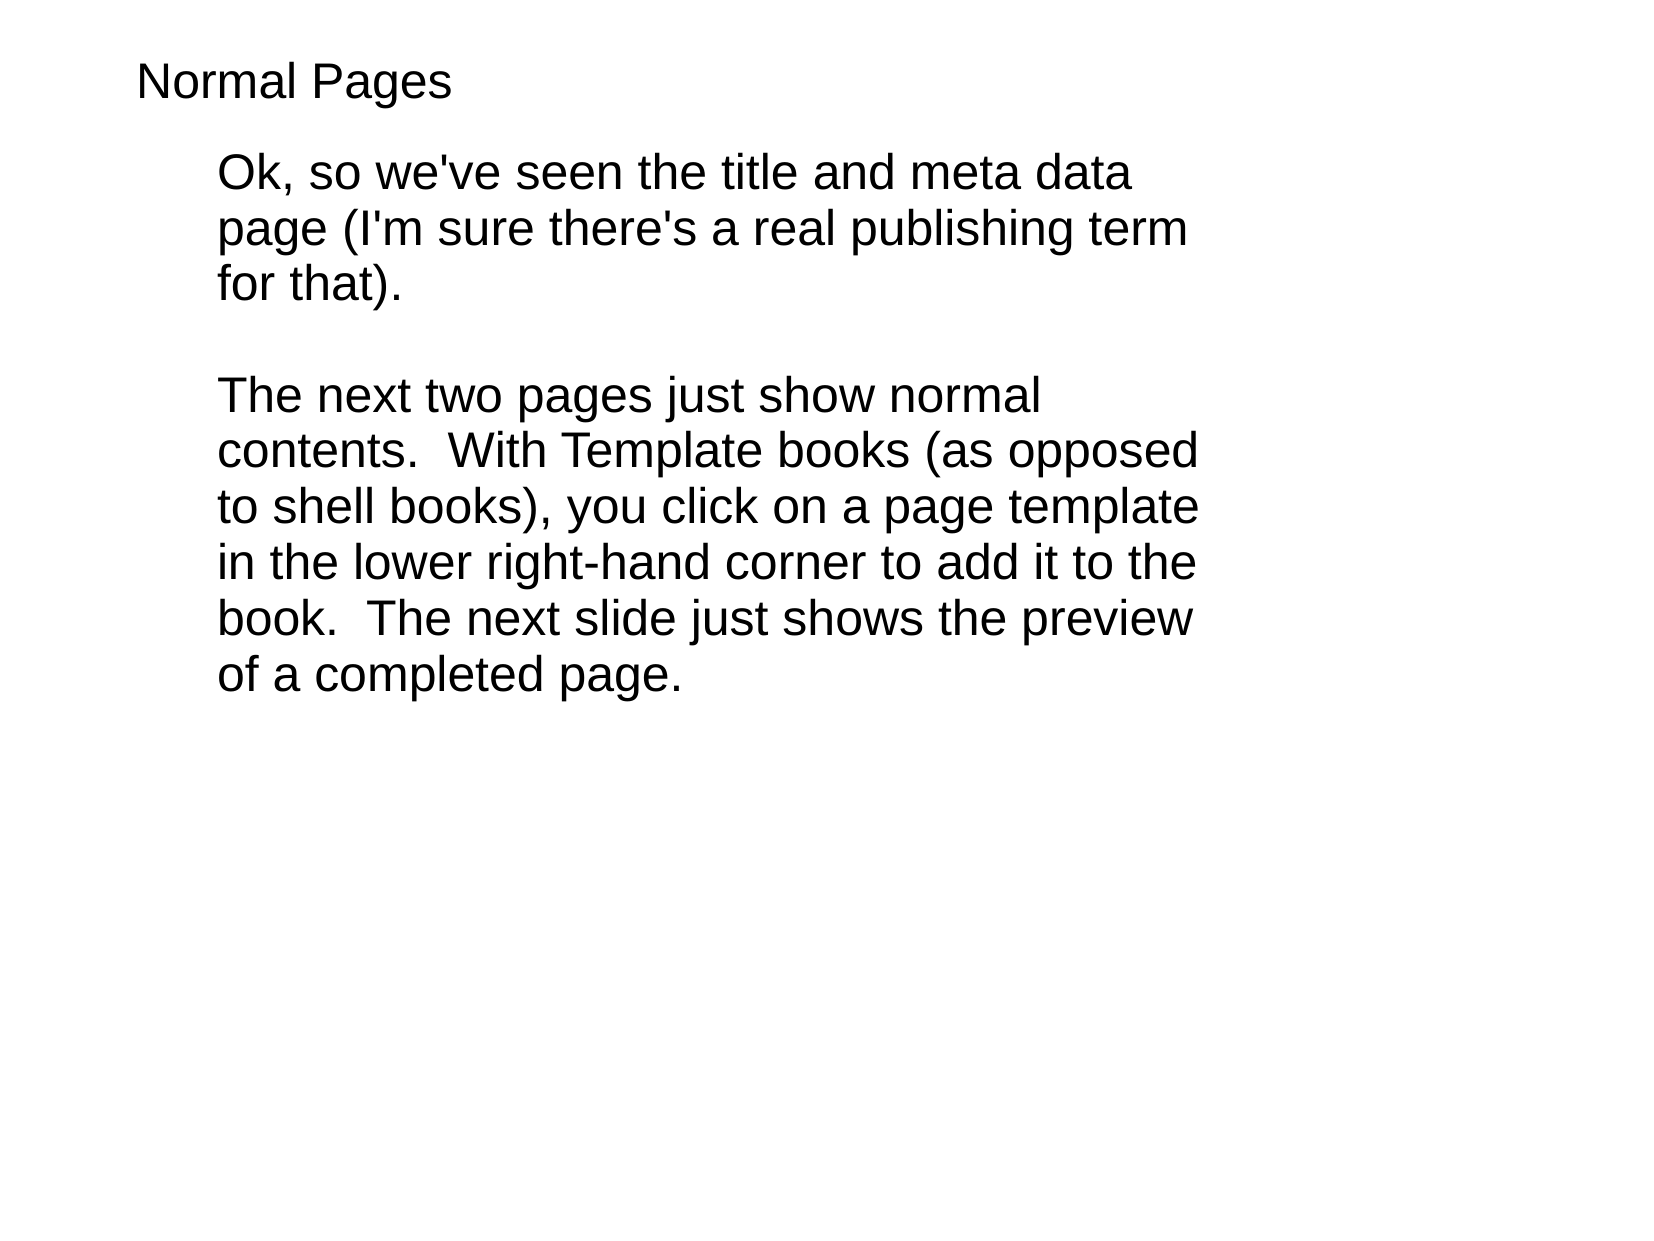

Normal Pages
Ok, so we've seen the title and meta data page (I'm sure there's a real publishing term for that).
The next two pages just show normal contents. With Template books (as opposed to shell books), you click on a page template in the lower right-hand corner to add it to the book. The next slide just shows the preview of a completed page.